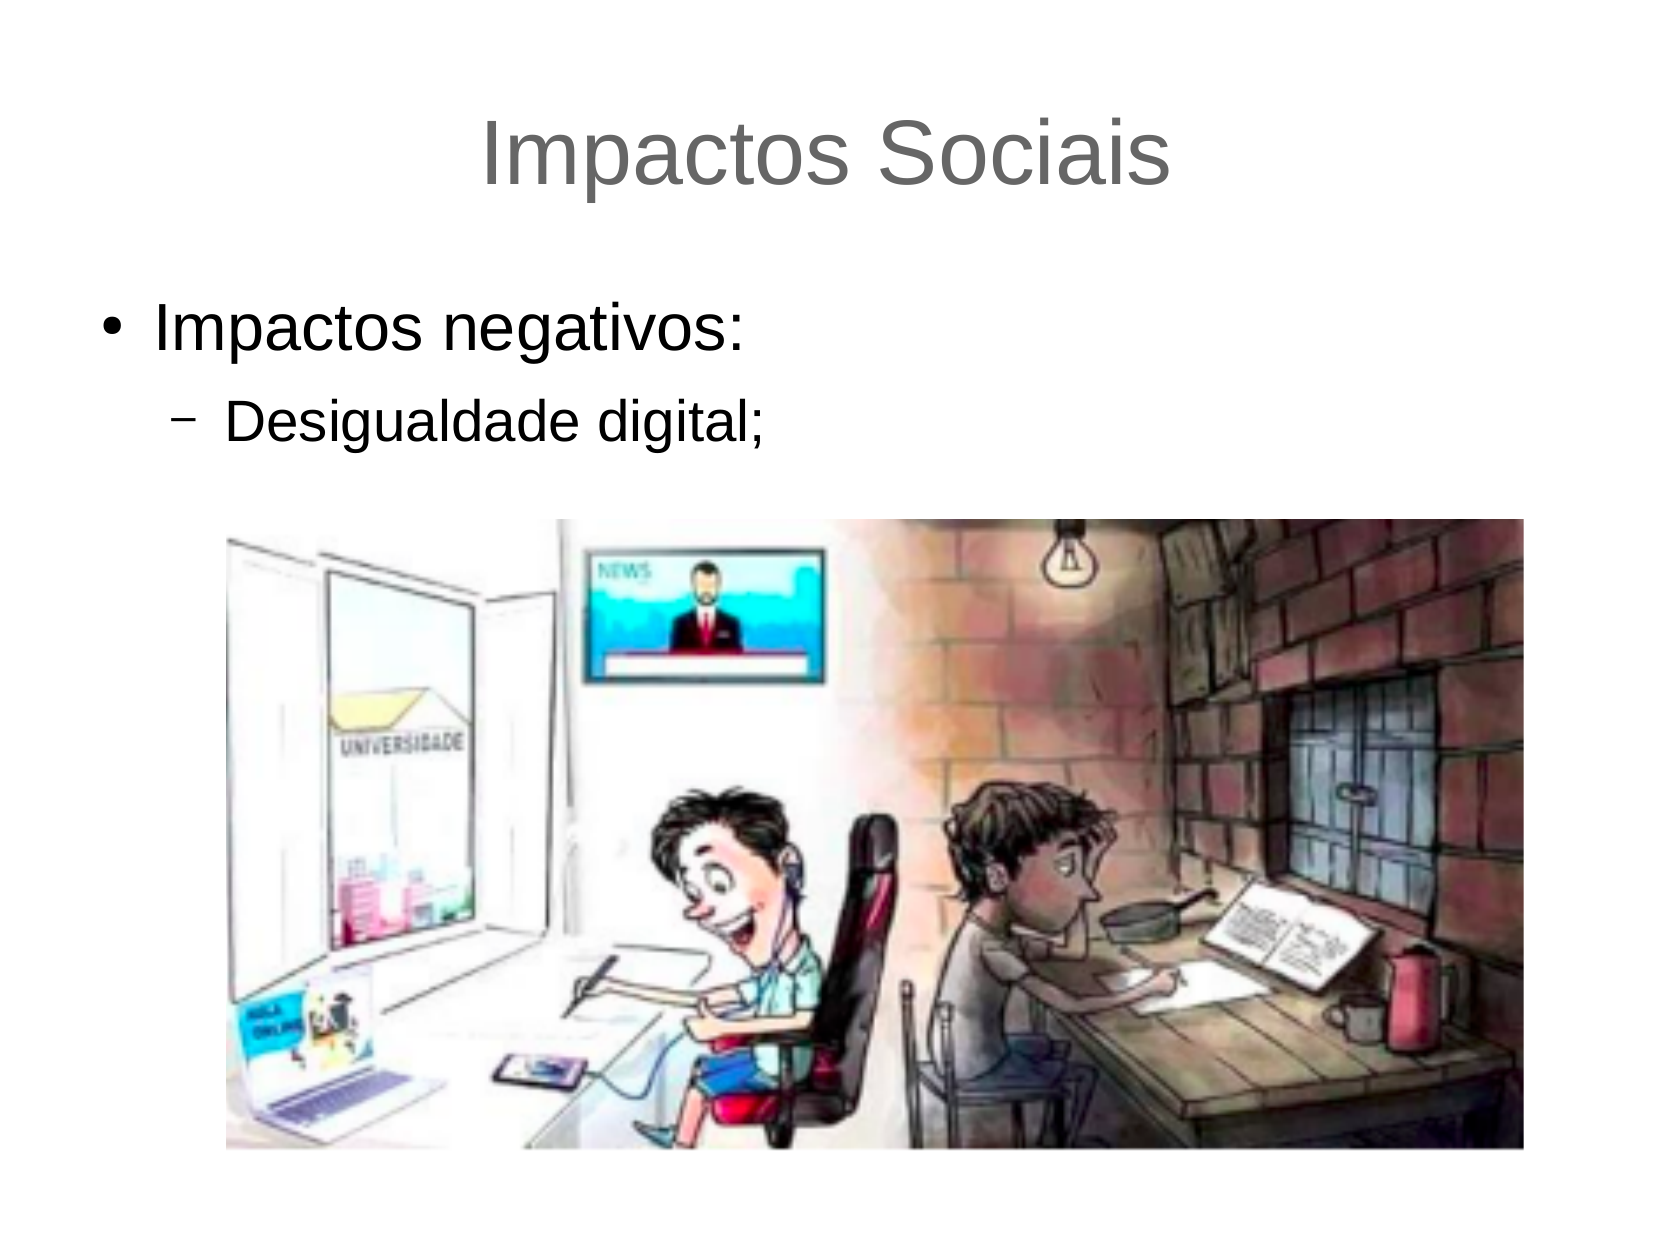

# Impactos Sociais
Impactos negativos:
Desigualdade digital;